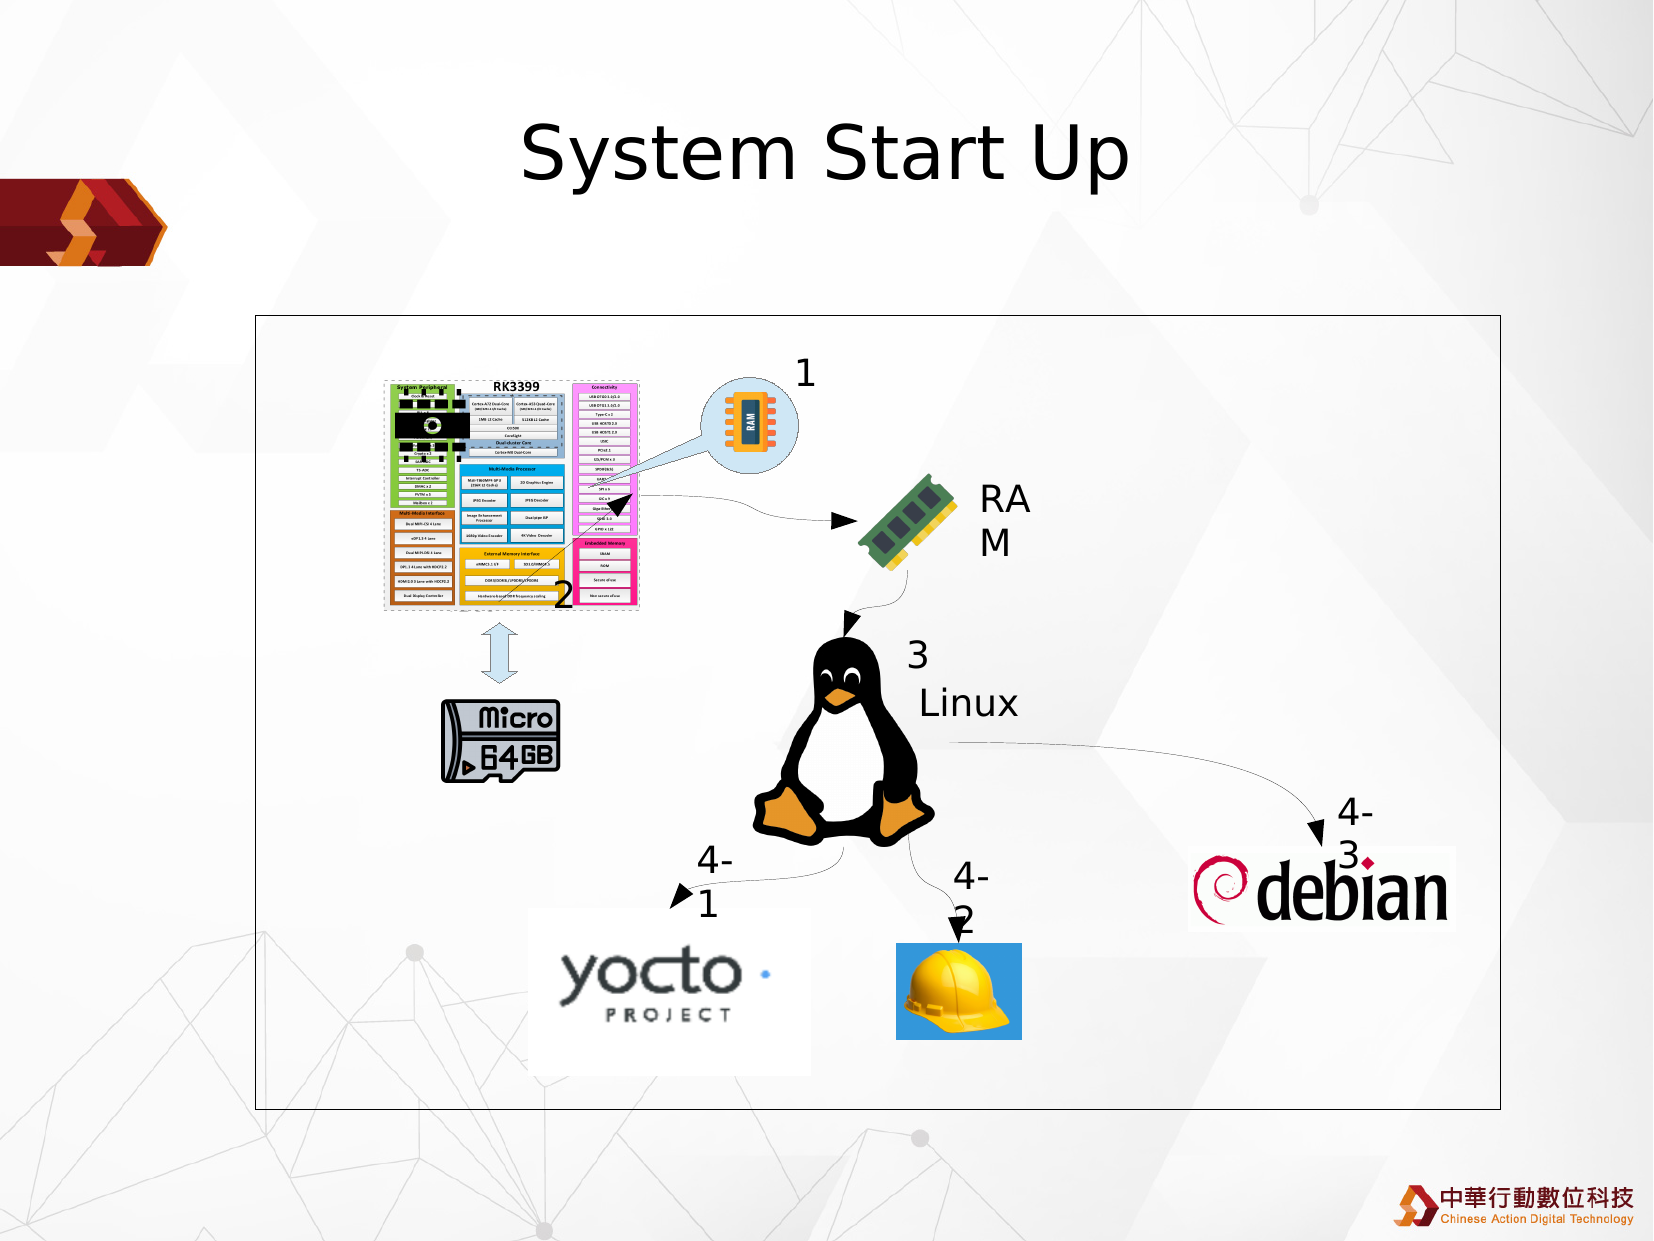

# System Start Up
1
RAM
2
3
Linux
4-3
4-1
4-2